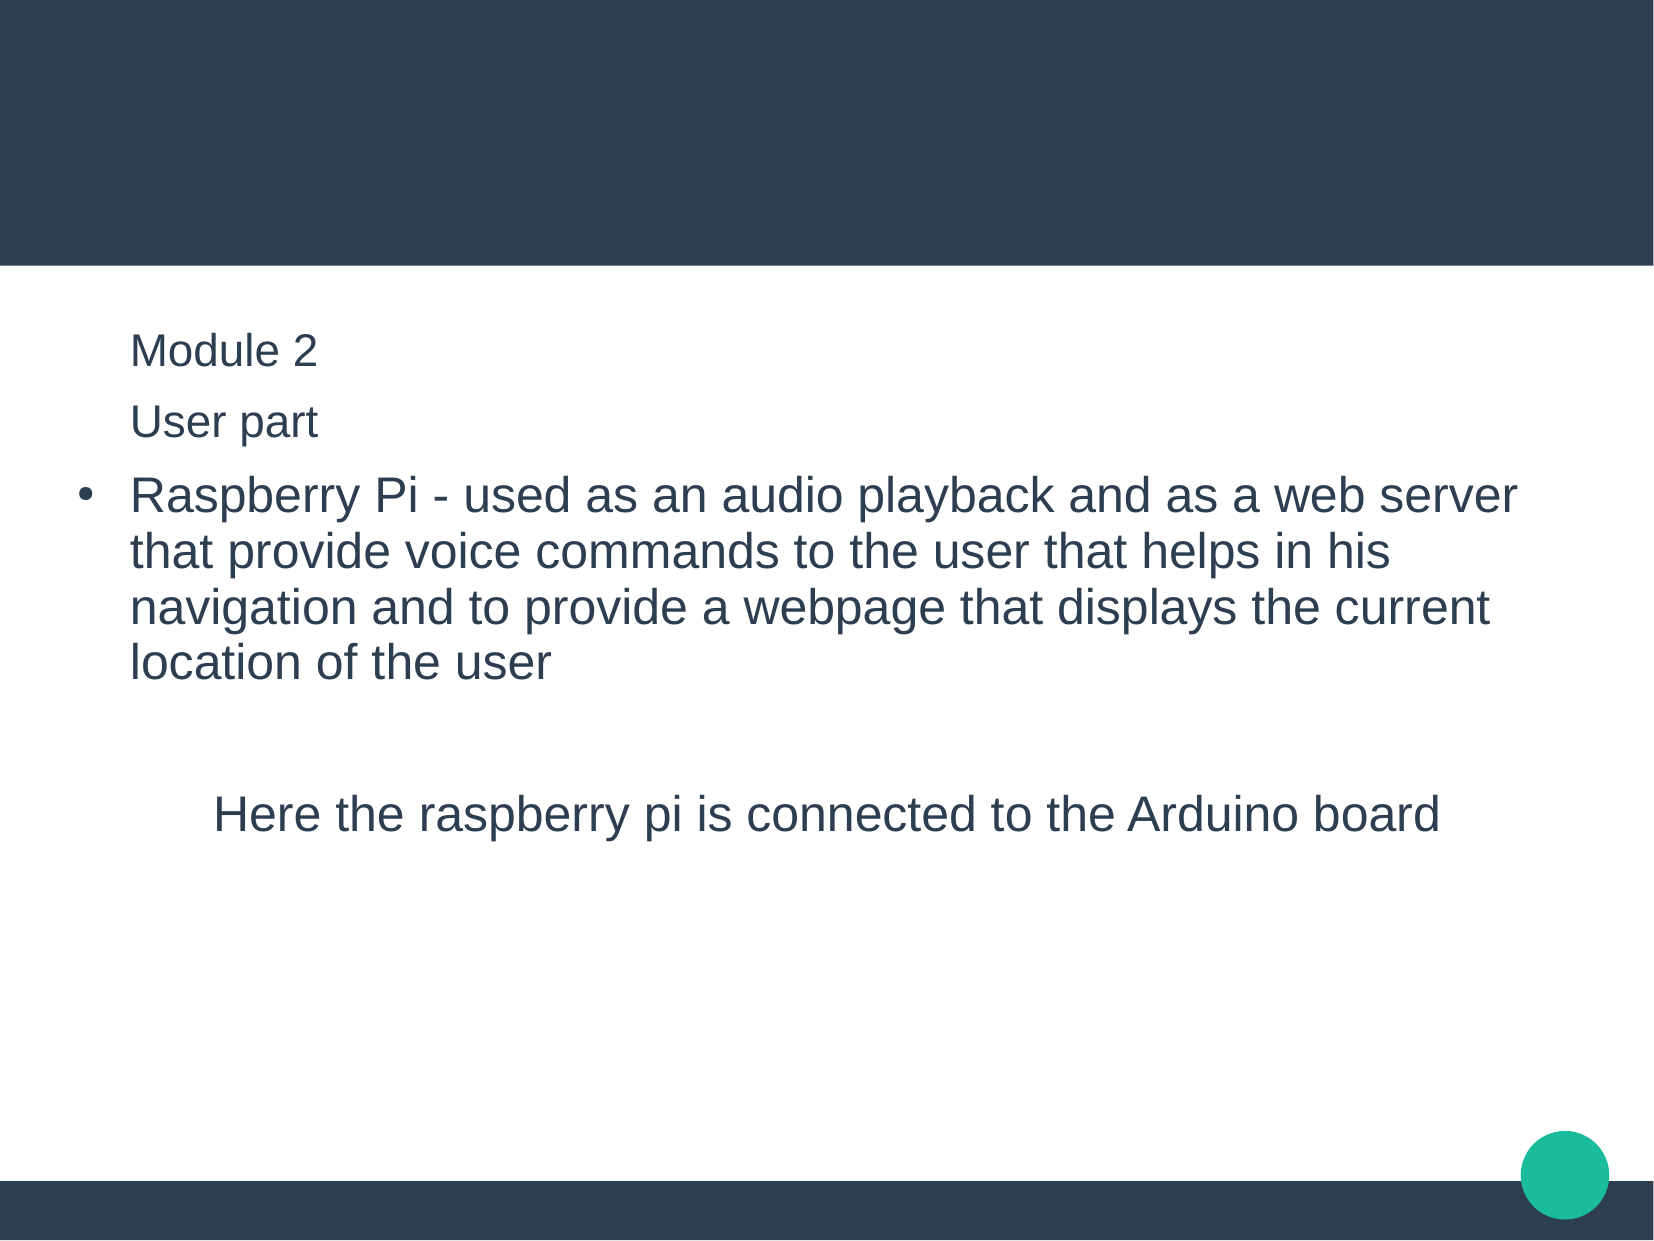

#
Module 2
User part
Raspberry Pi - used as an audio playback and as a web server that provide voice commands to the user that helps in his navigation and to provide a webpage that displays the current location of the user
 Here the raspberry pi is connected to the Arduino board